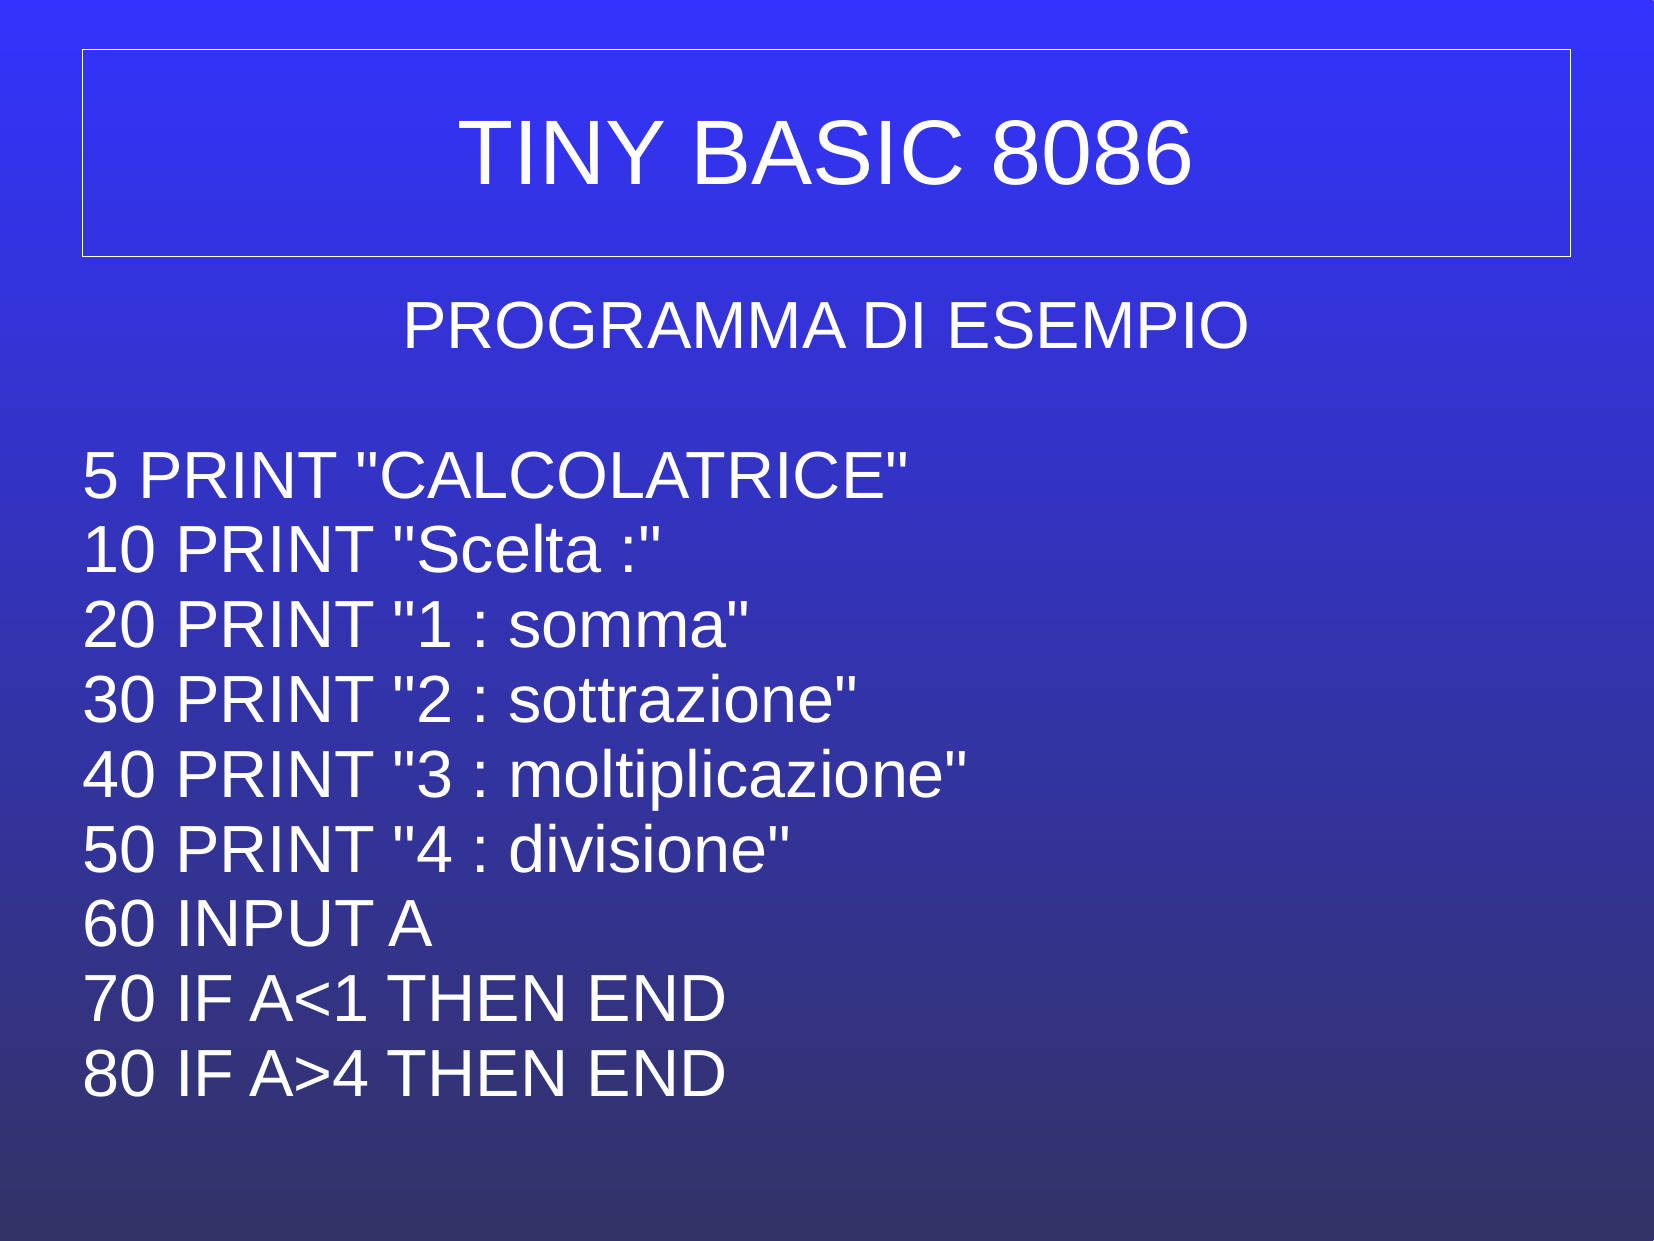

# TINY BASIC 8086
PROGRAMMA DI ESEMPIO
5 PRINT "CALCOLATRICE"
10 PRINT "Scelta :"
20 PRINT "1 : somma"
30 PRINT "2 : sottrazione"
40 PRINT "3 : moltiplicazione"
50 PRINT "4 : divisione"
60 INPUT A
70 IF A<1 THEN END
80 IF A>4 THEN END